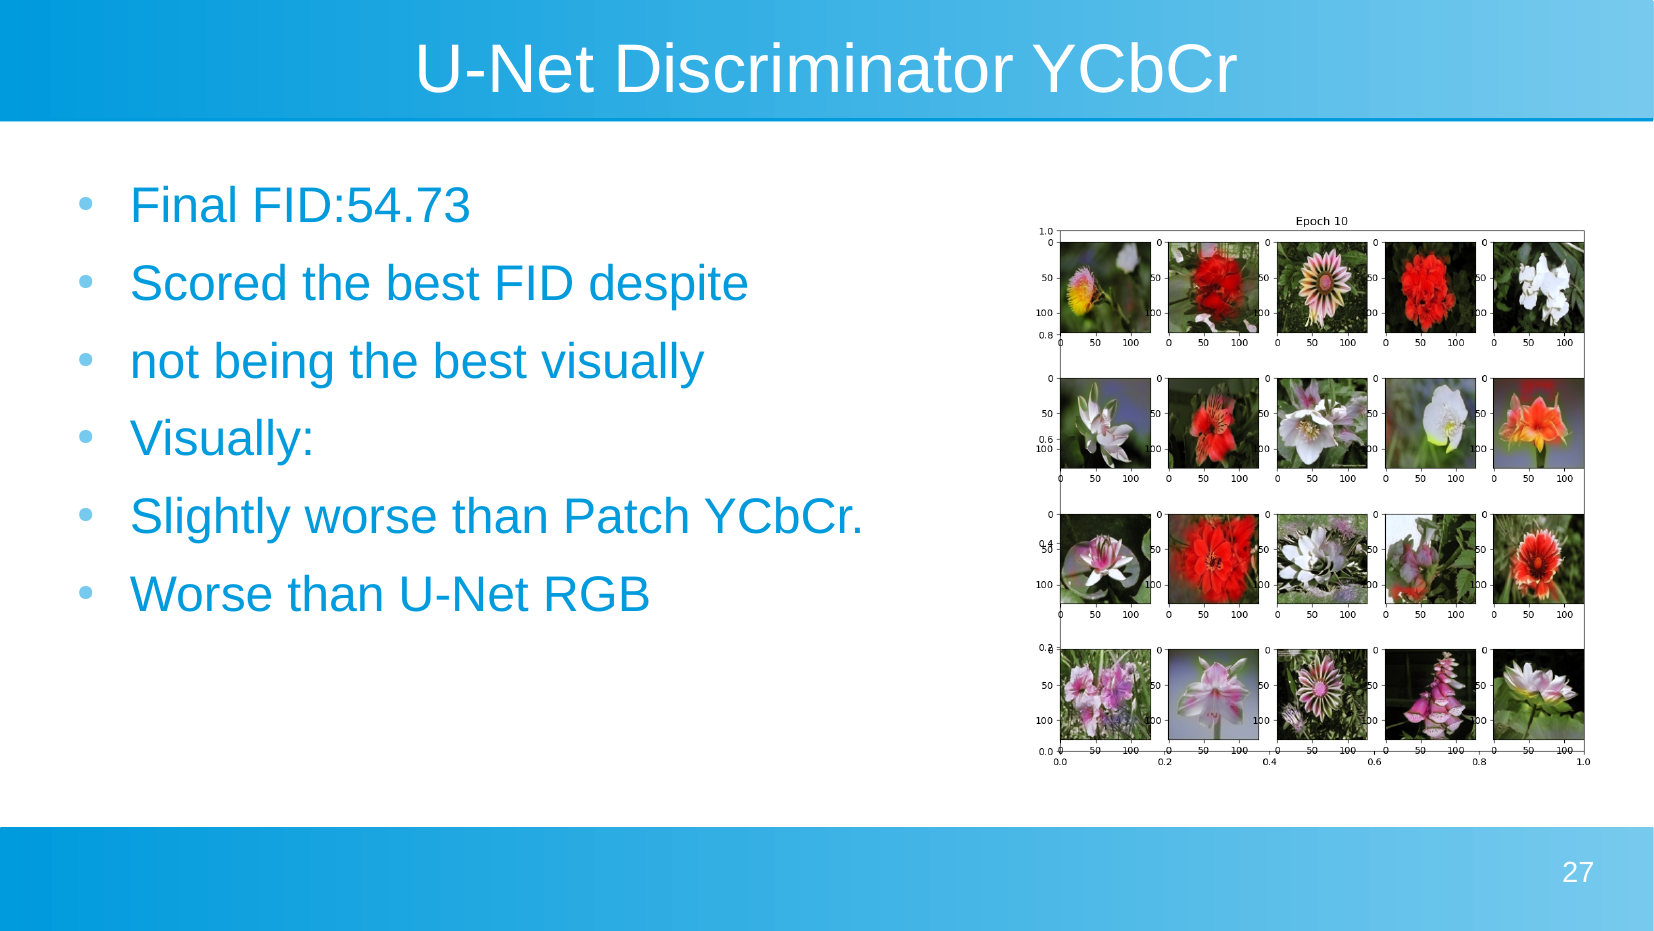

# U-Net Discriminator YCbCr
Final FID:54.73
Scored the best FID despite
not being the best visually
Visually:
Slightly worse than Patch YCbCr.
Worse than U-Net RGB
27